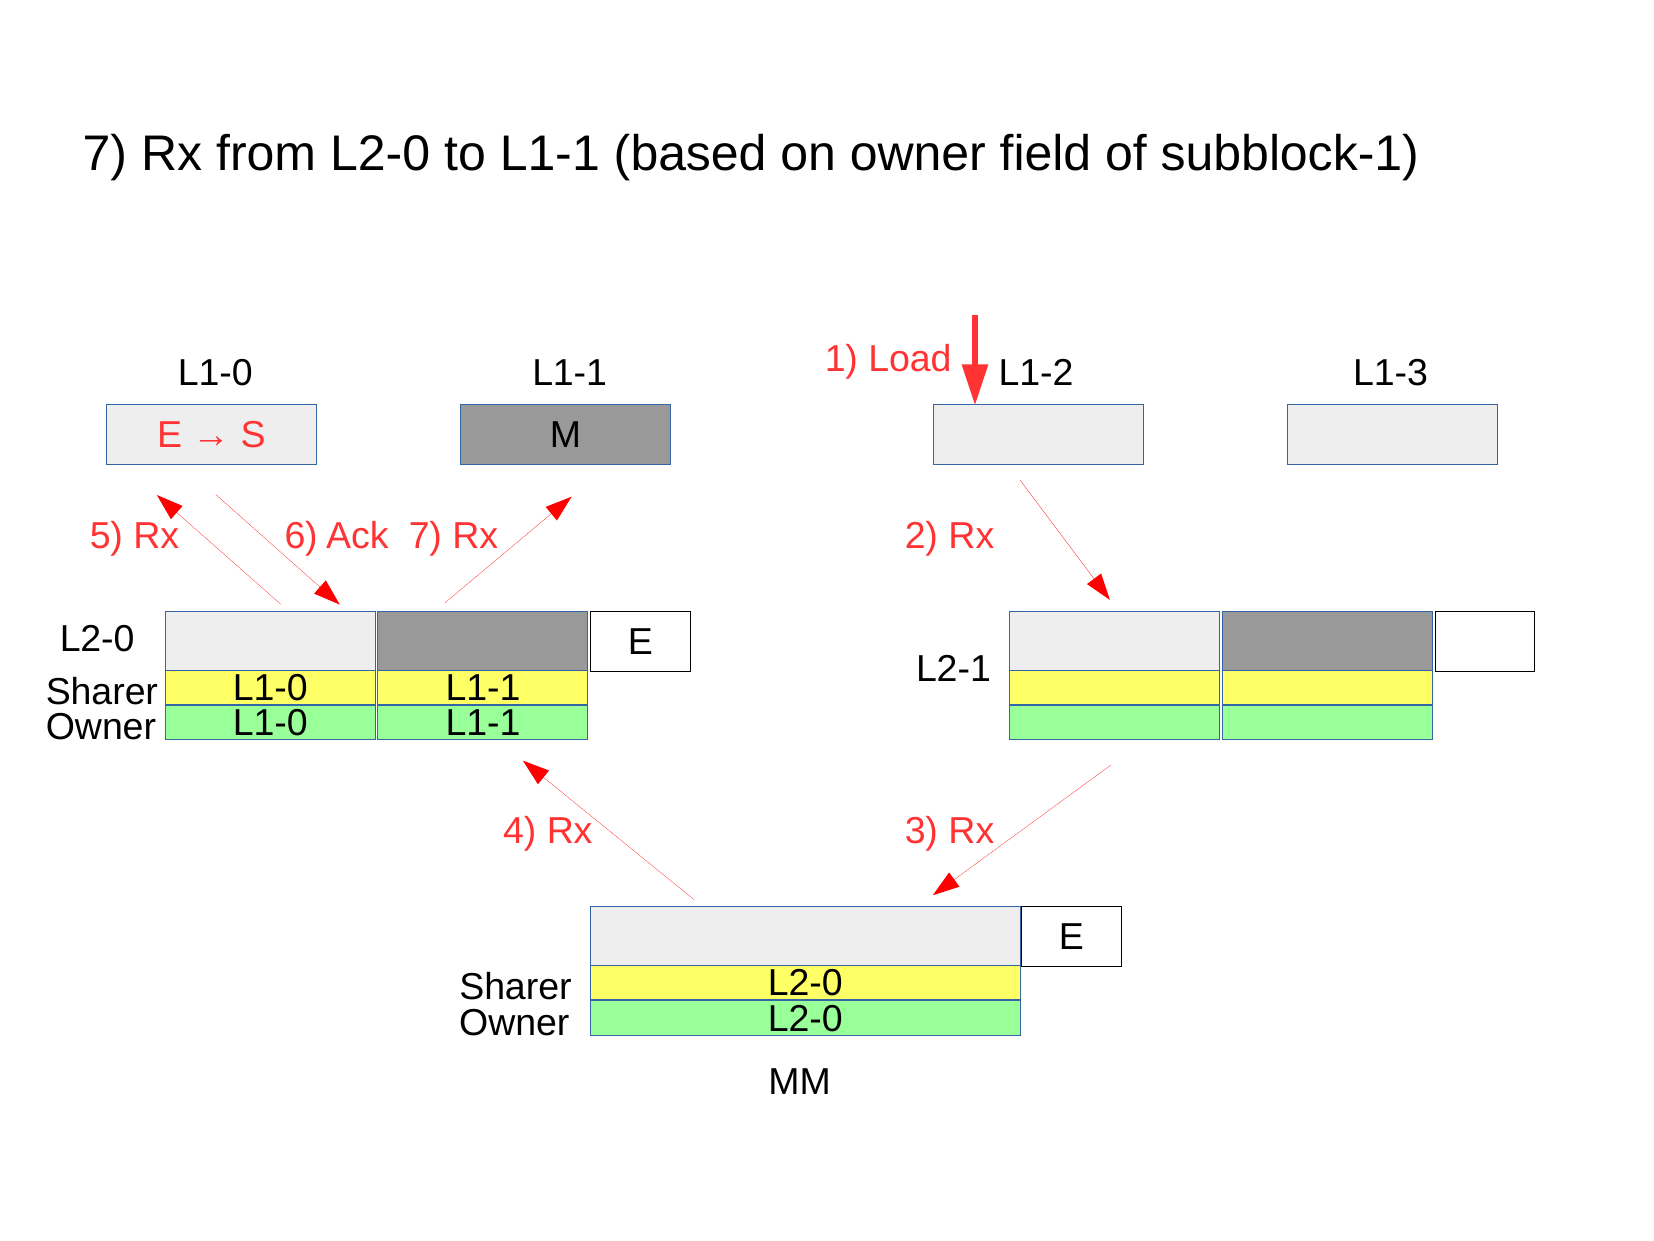

# 7) Rx from L2-0 to L1-1 (based on owner field of subblock-1)
1) Load
L1-0
L1-1
L1-2
L1-3
E → S
M
5) Rx
6) Ack
2) Rx
7) Rx
L2-0
E
L2-1
Sharer
L1-0
L1-1
Owner
L1-0
L1-1
4) Rx
3) Rx
E
Sharer
L2-0
Owner
L2-0
MM